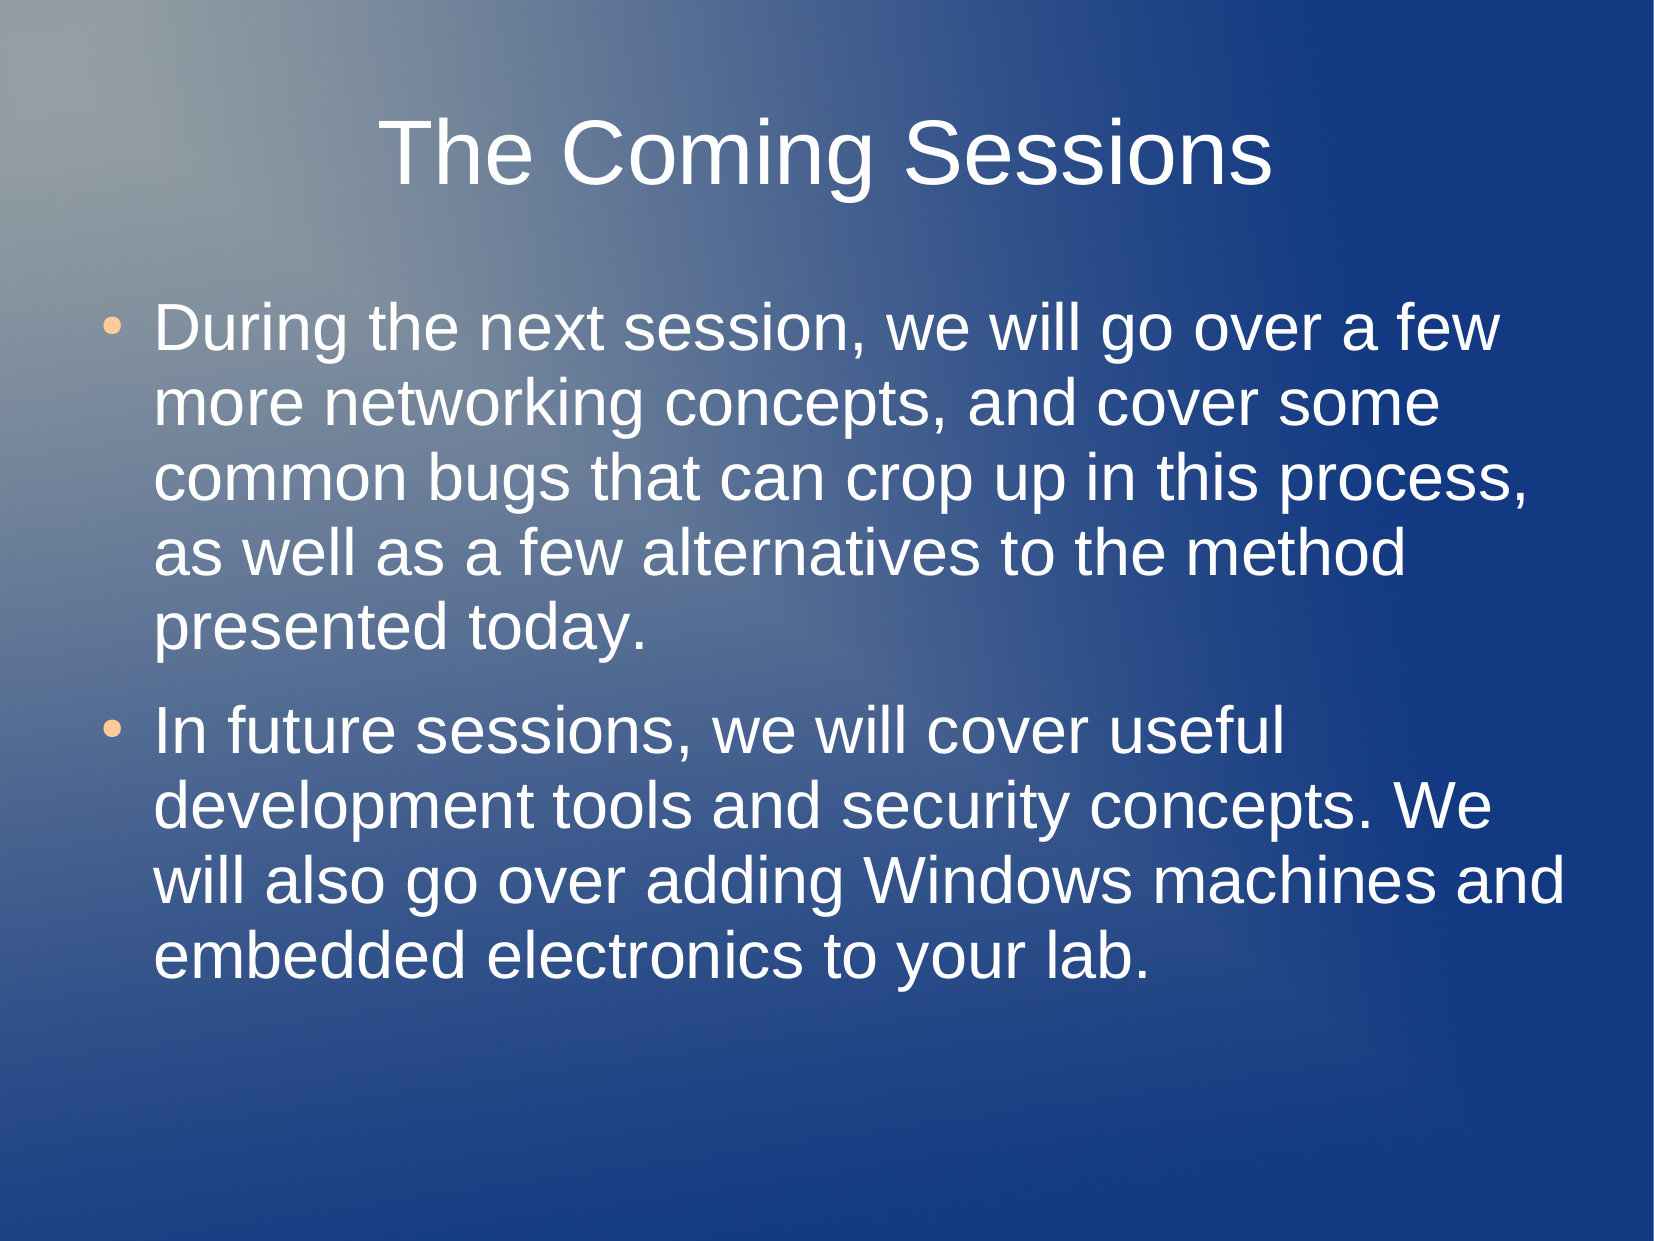

# The Coming Sessions
During the next session, we will go over a few more networking concepts, and cover some common bugs that can crop up in this process, as well as a few alternatives to the method presented today.
In future sessions, we will cover useful development tools and security concepts. We will also go over adding Windows machines and embedded electronics to your lab.